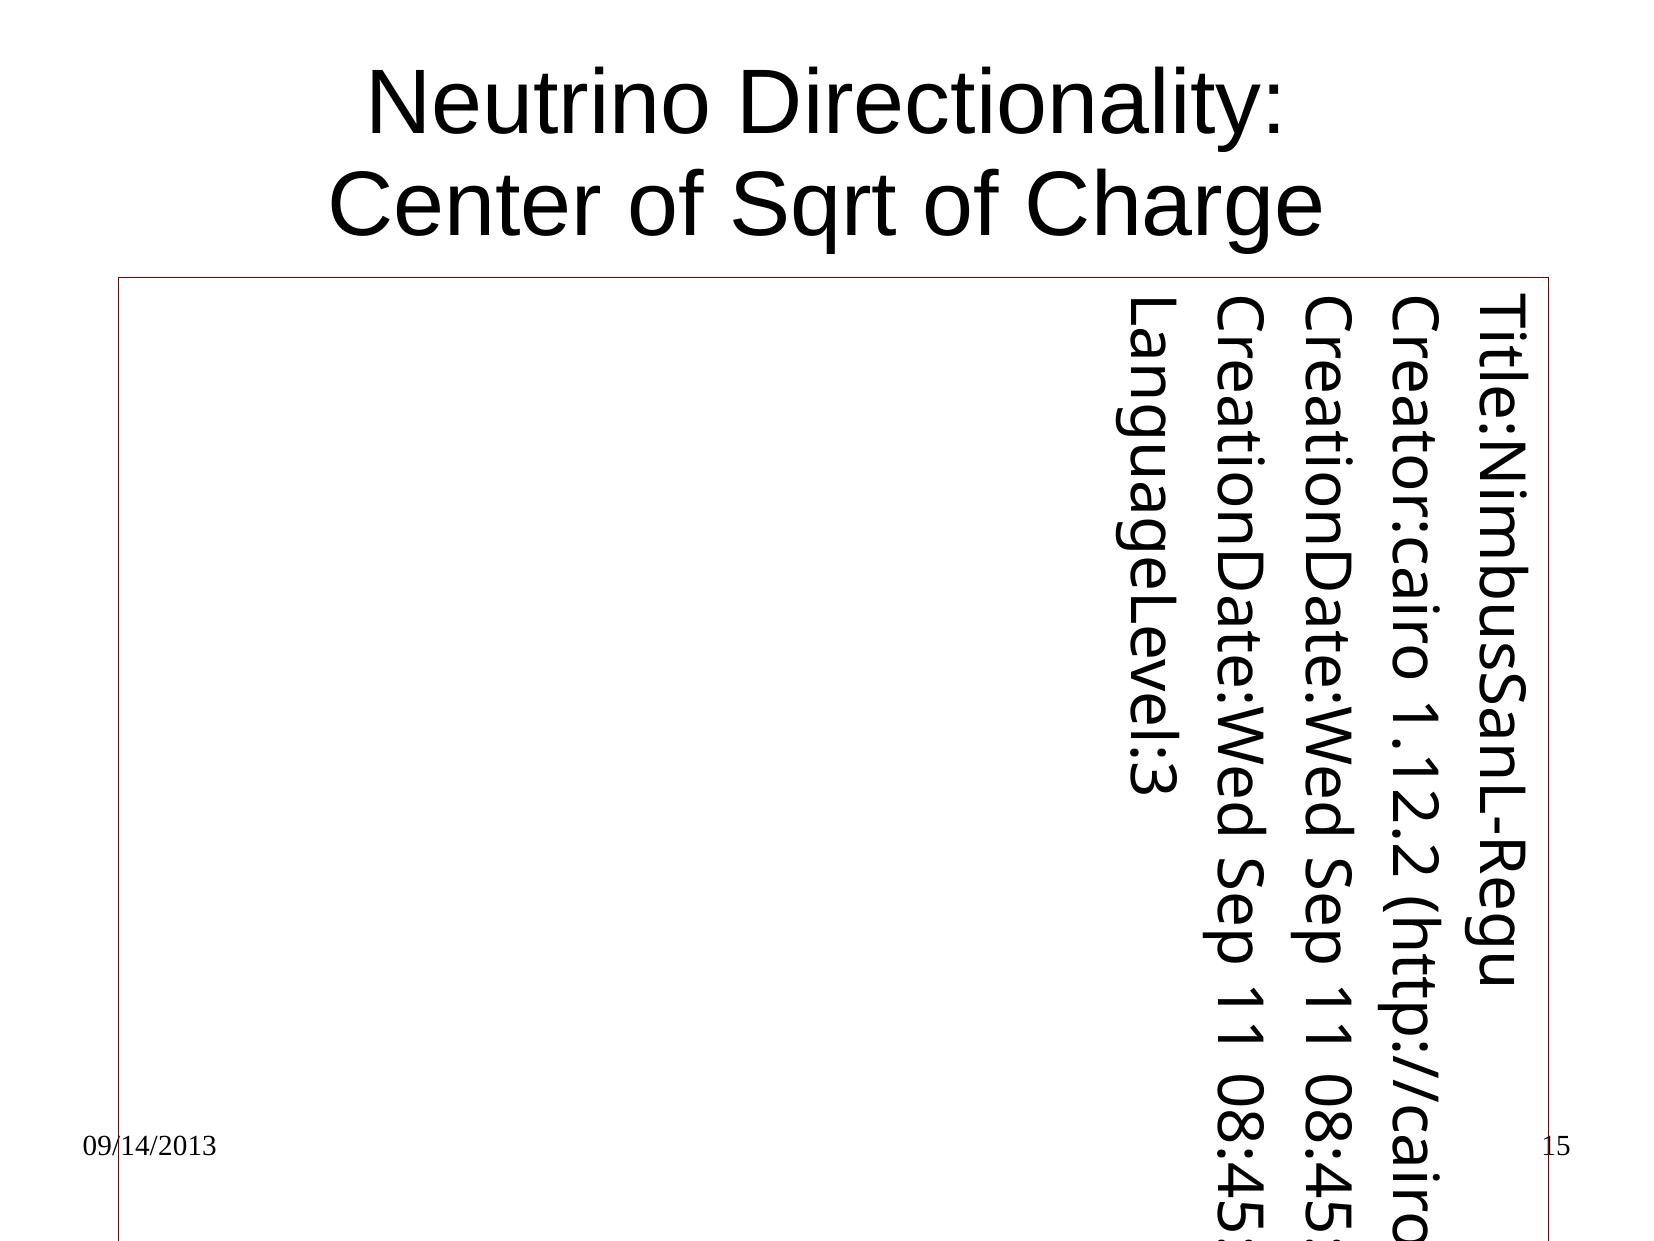

# Neutrino Directionality: Center of Sqrt of Charge
09/14/2013
15